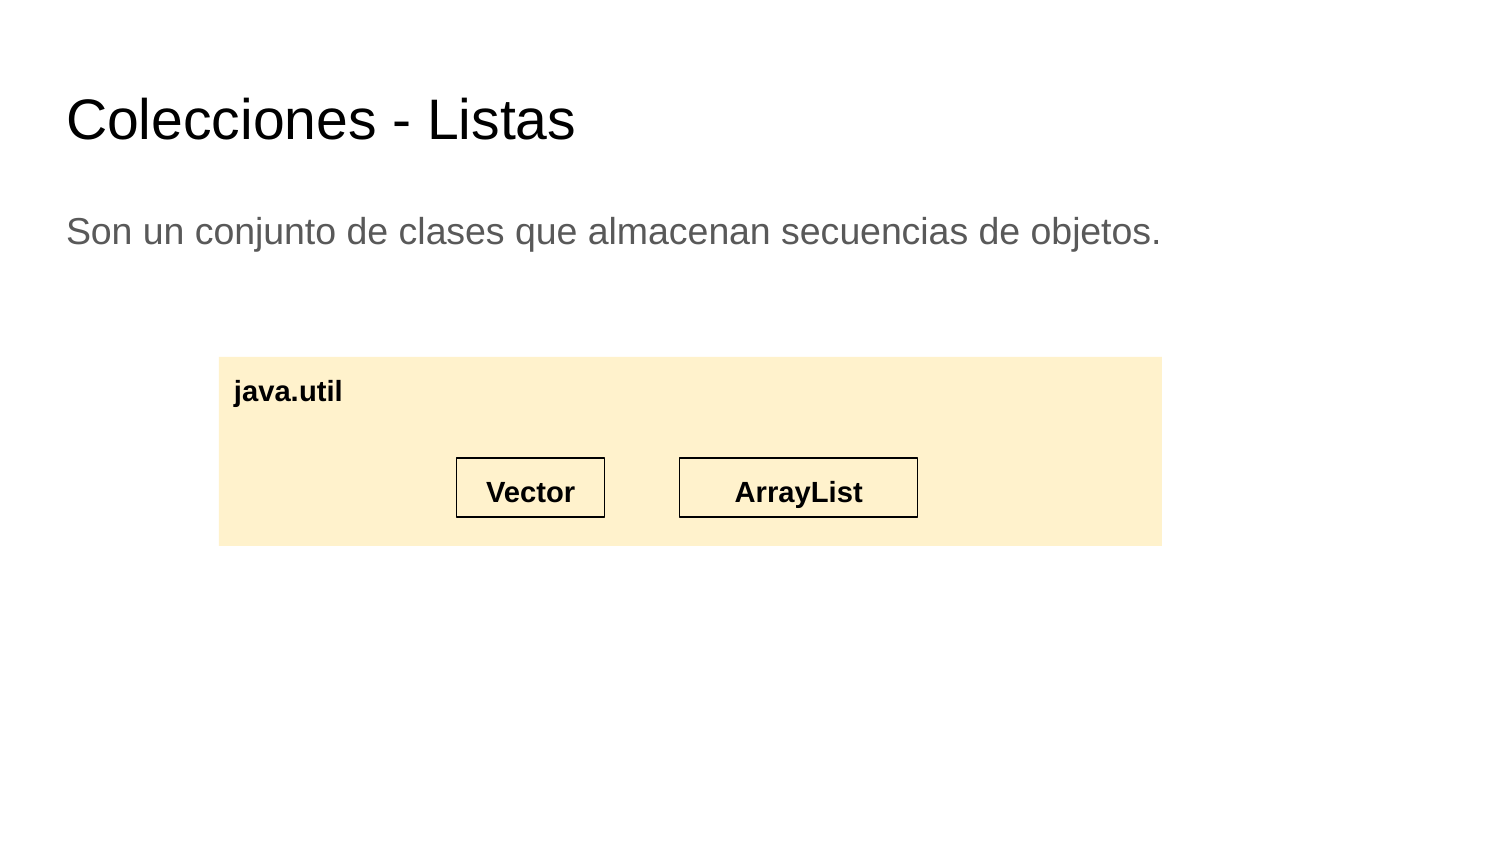

# Colecciones - Listas
Son un conjunto de clases que almacenan secuencias de objetos.
java.util
Vector
ArrayList